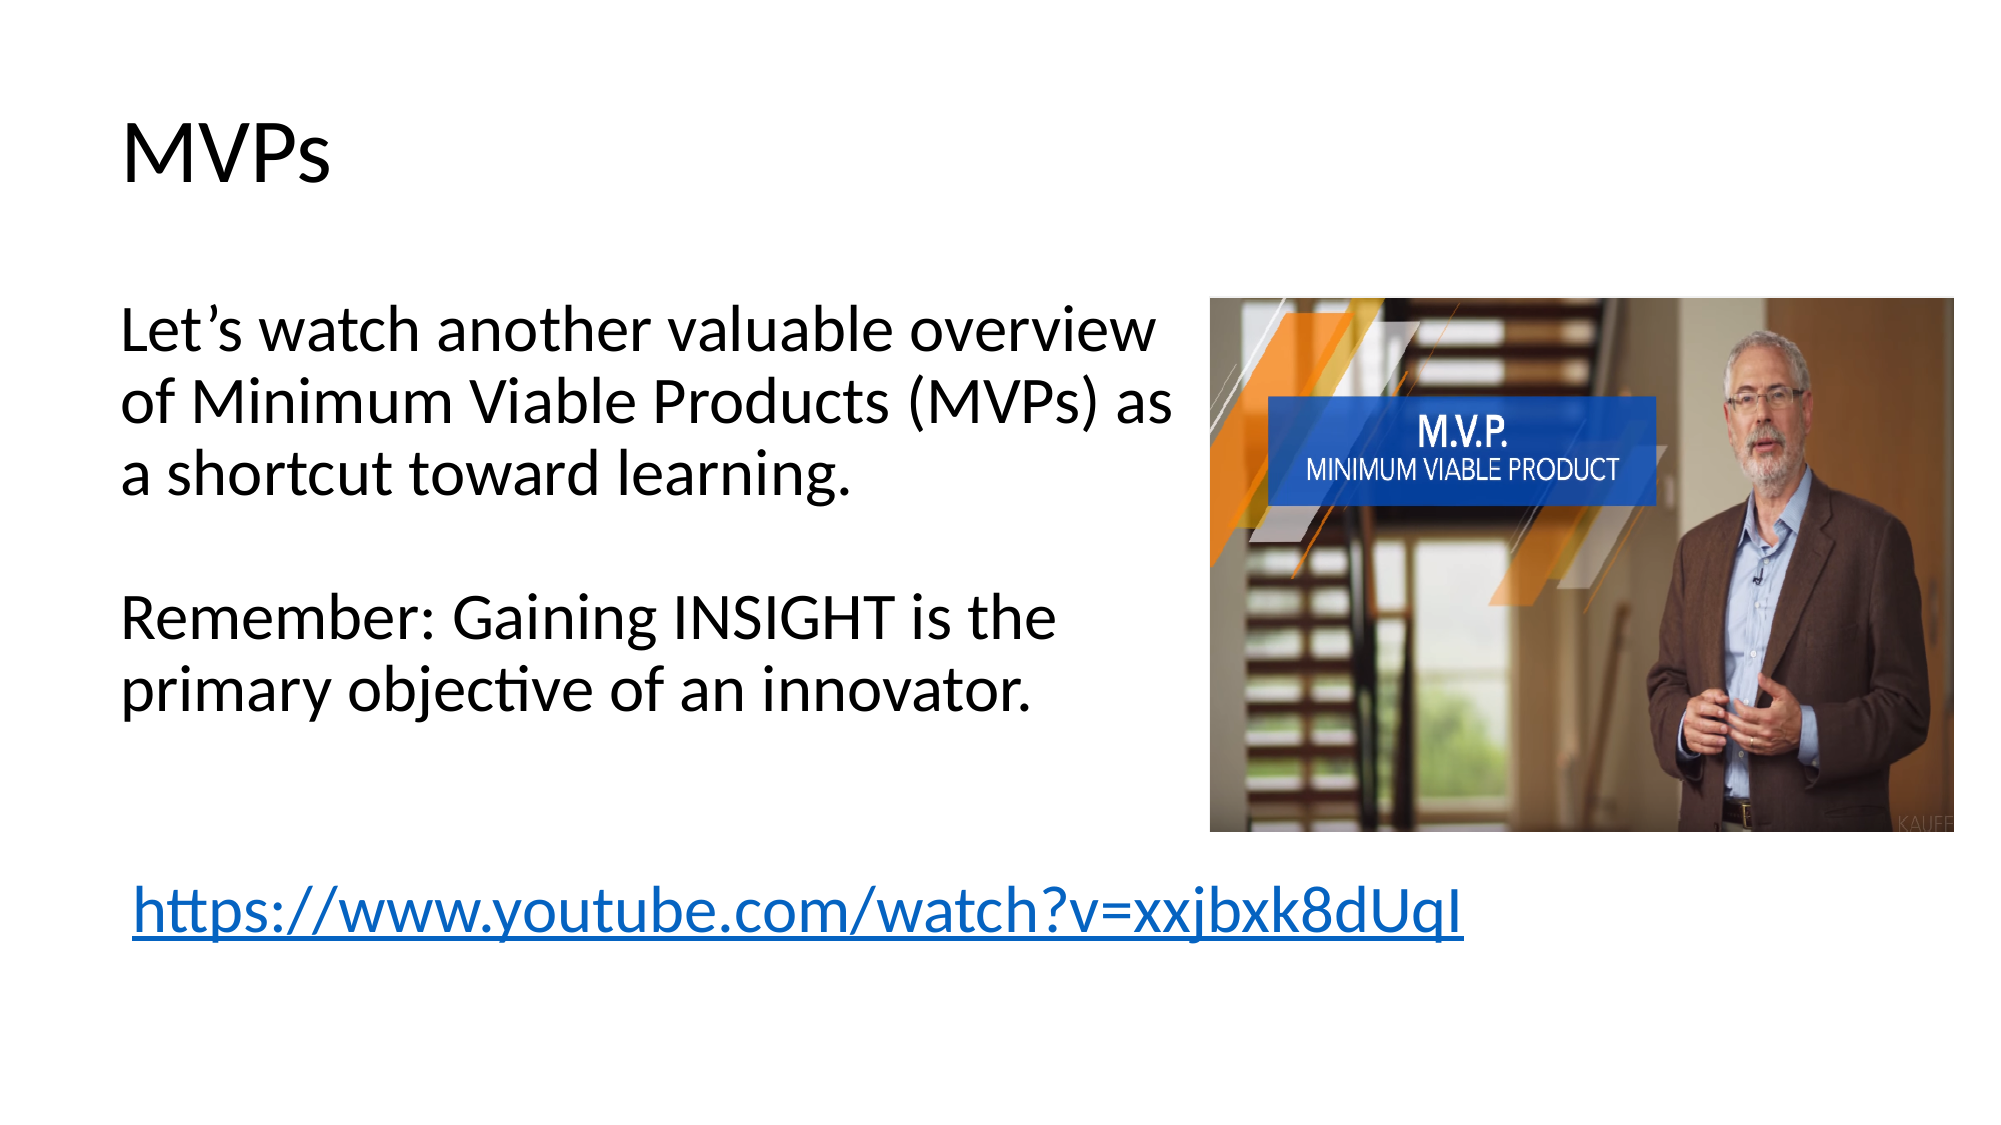

# MVPs
Let’s watch another valuable overview of Minimum Viable Products (MVPs) as a shortcut toward learning.
Remember: Gaining INSIGHT is the primary objective of an innovator.
https://www.youtube.com/watch?v=xxjbxk8dUqI